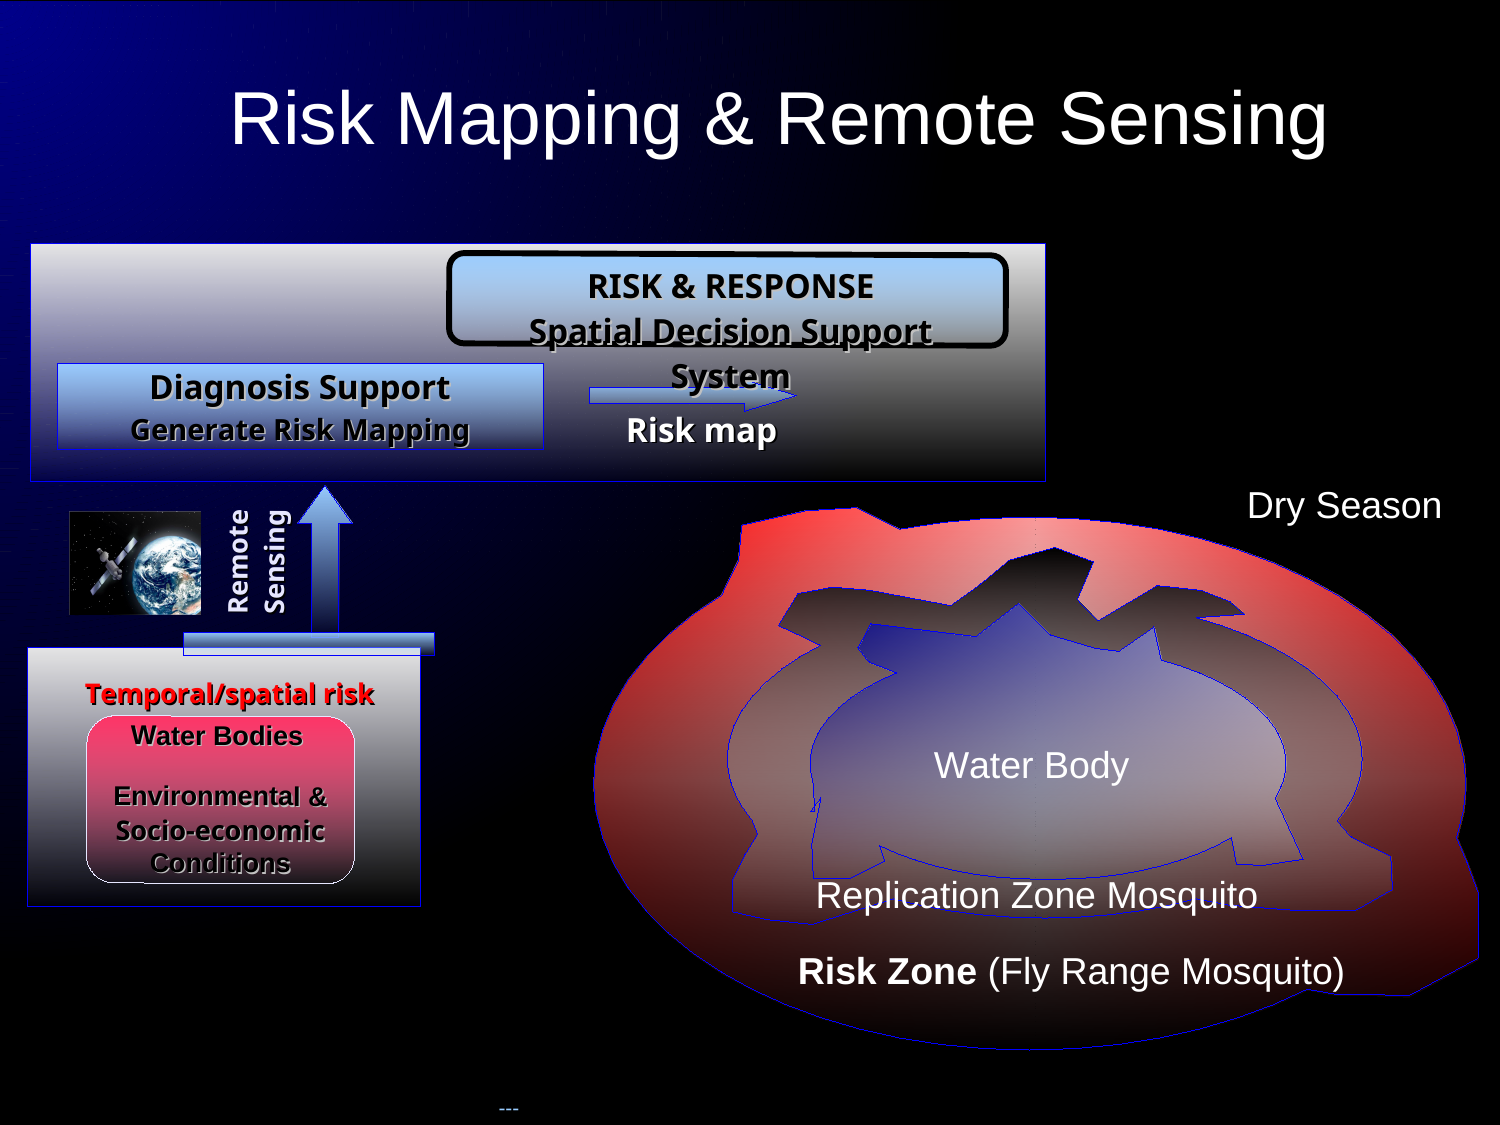

# Risk Mapping & Remote Sensing
RISK & RESPONSE
Spatial Decision Support System
Diagnosis Support
Generate Risk Mapping
Risk map
Dry Season
Remote
Sensing
Temporal/spatial risk
Water Bodies
Environmental &
Socio-economic
Conditions
Water Body
Replication Zone Mosquito
Risk Zone (Fly Range Mosquito)